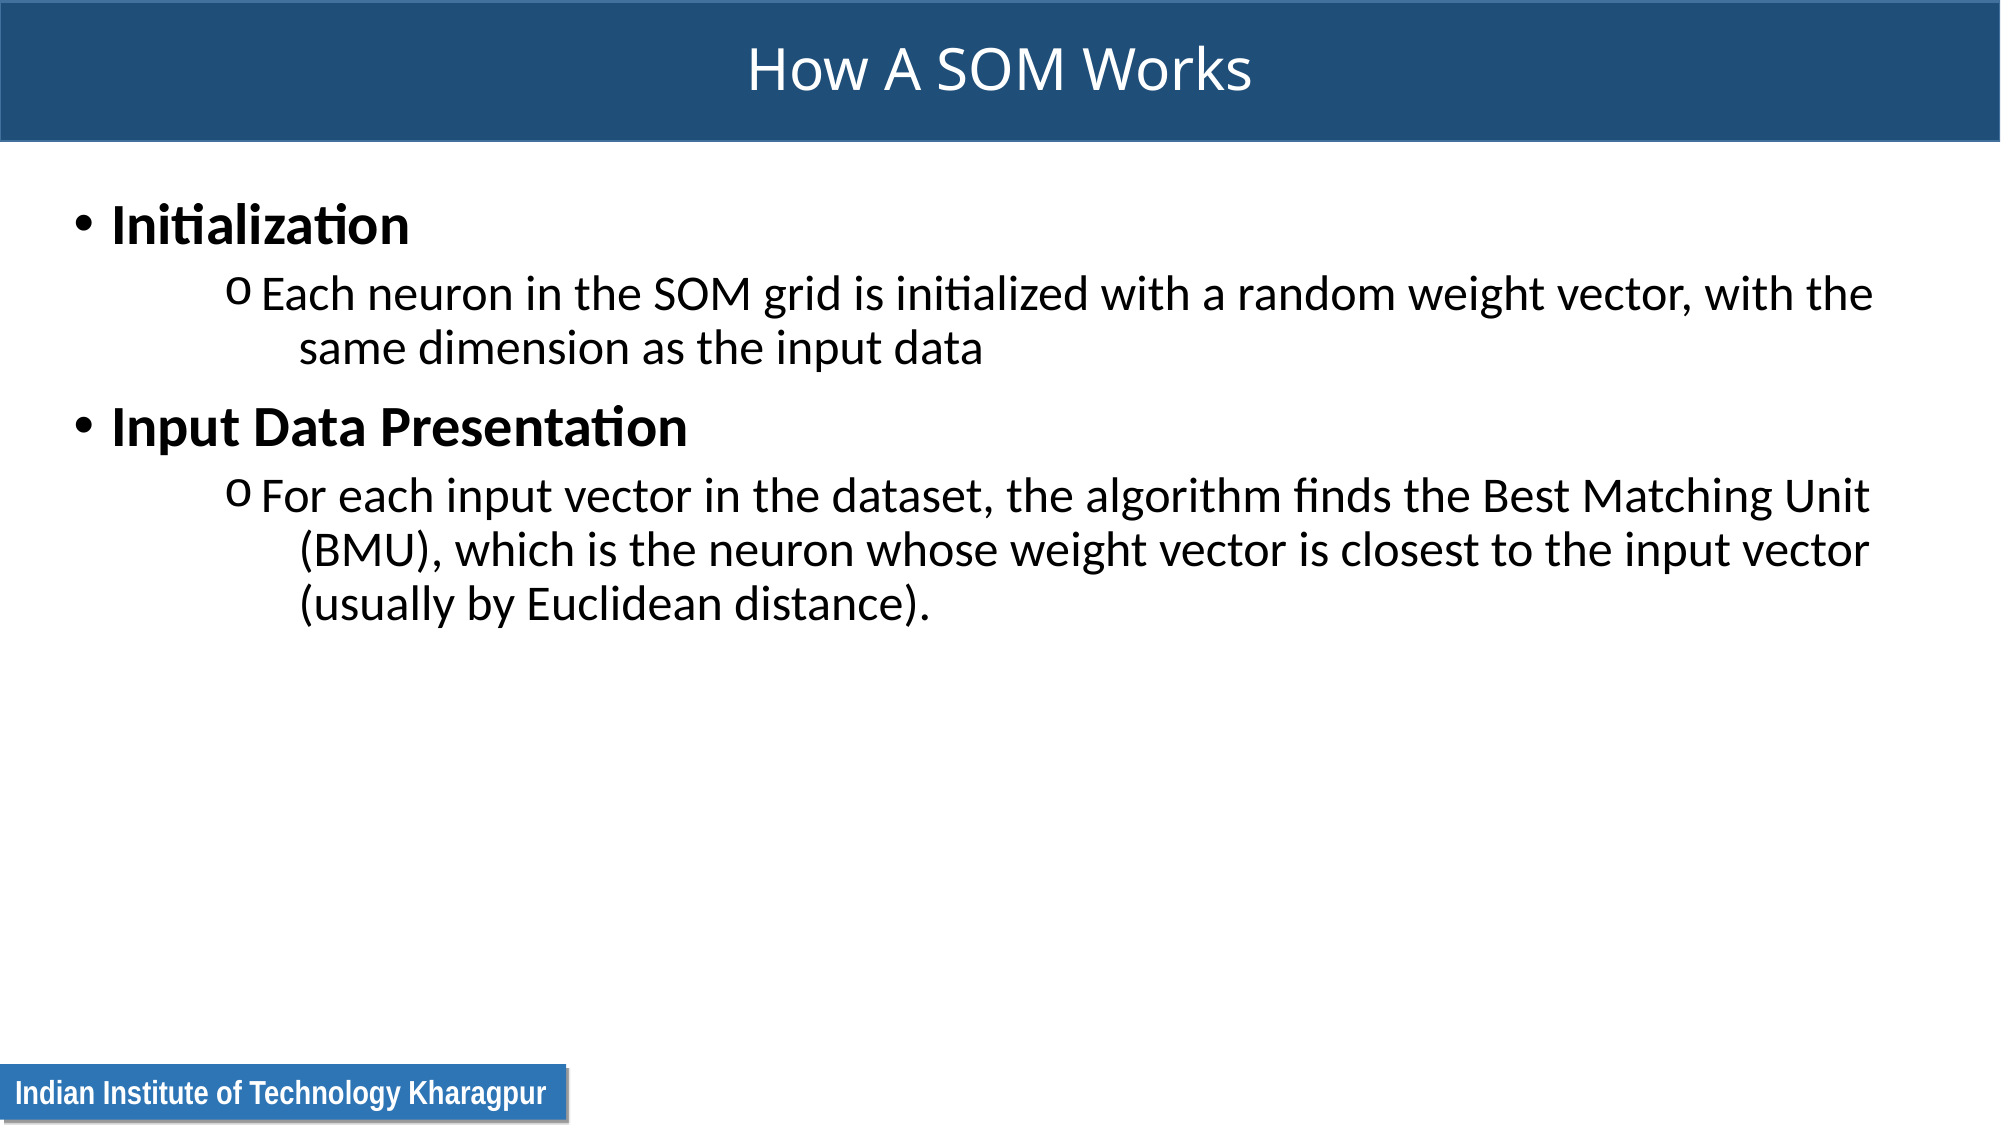

How A SOM Works
# Initialization
Each neuron in the SOM grid is initialized with a random weight vector, with the same dimension as the input data
Input Data Presentation
For each input vector in the dataset, the algorithm finds the Best Matching Unit (BMU), which is the neuron whose weight vector is closest to the input vector (usually by Euclidean distance).